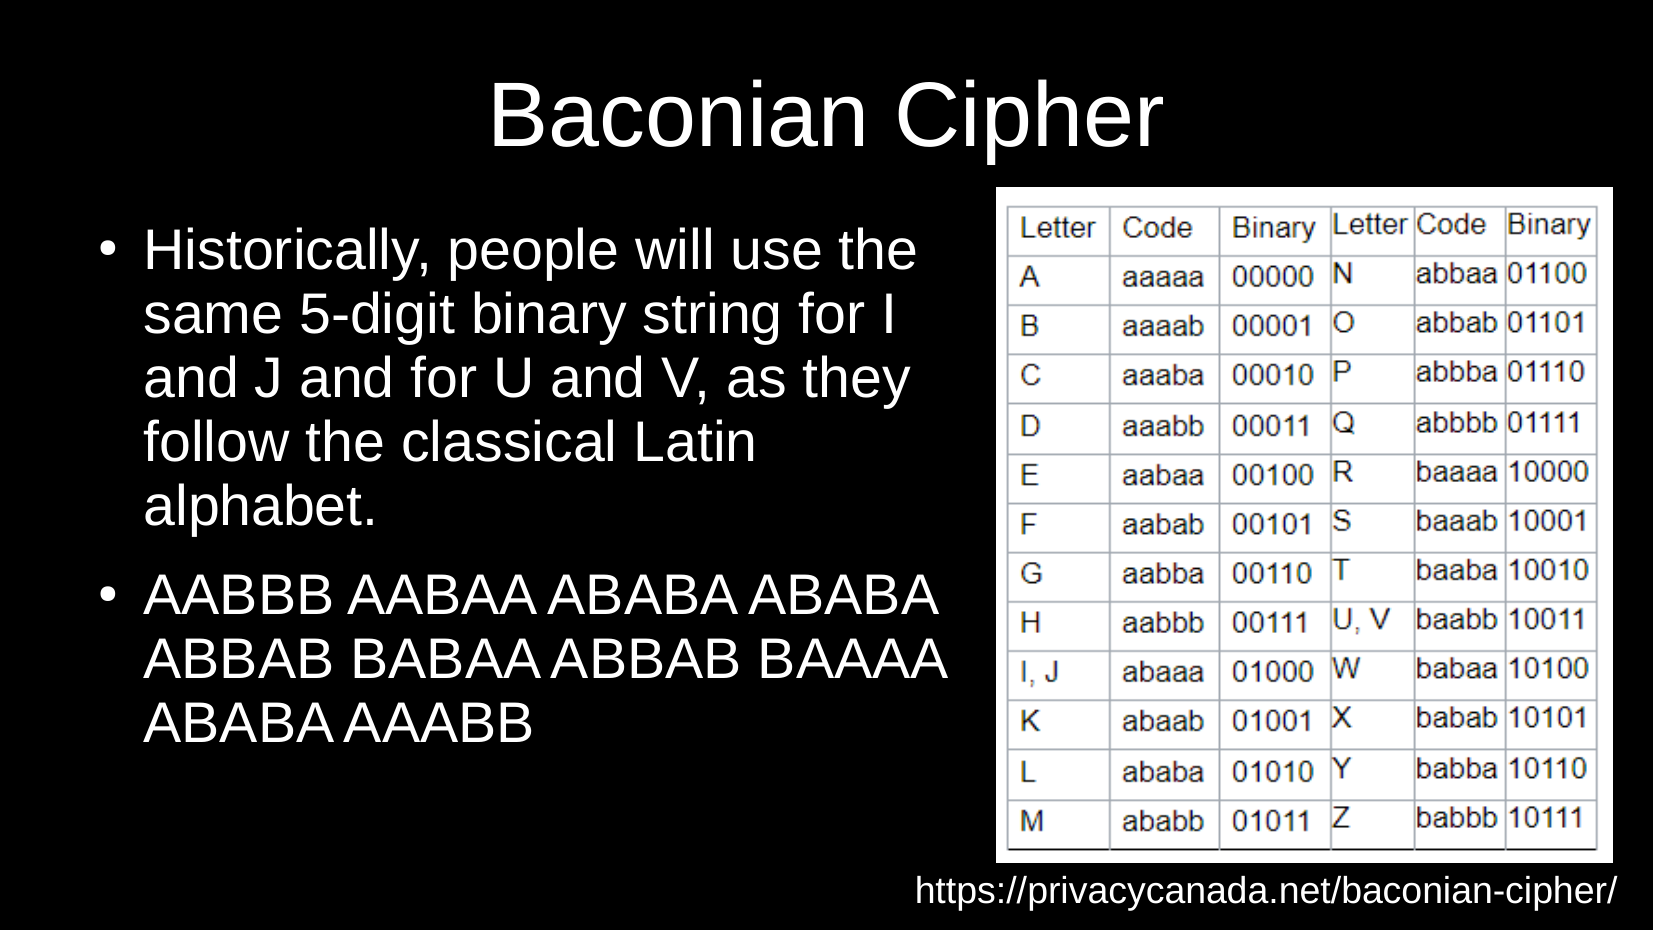

# Baconian Cipher
Historically, people will use the same 5-digit binary string for I and J and for U and V, as they follow the classical Latin alphabet.
AABBB AABAA ABABA ABABA ABBAB BABAA ABBAB BAAAA ABABA AAABB
https://privacycanada.net/baconian-cipher/